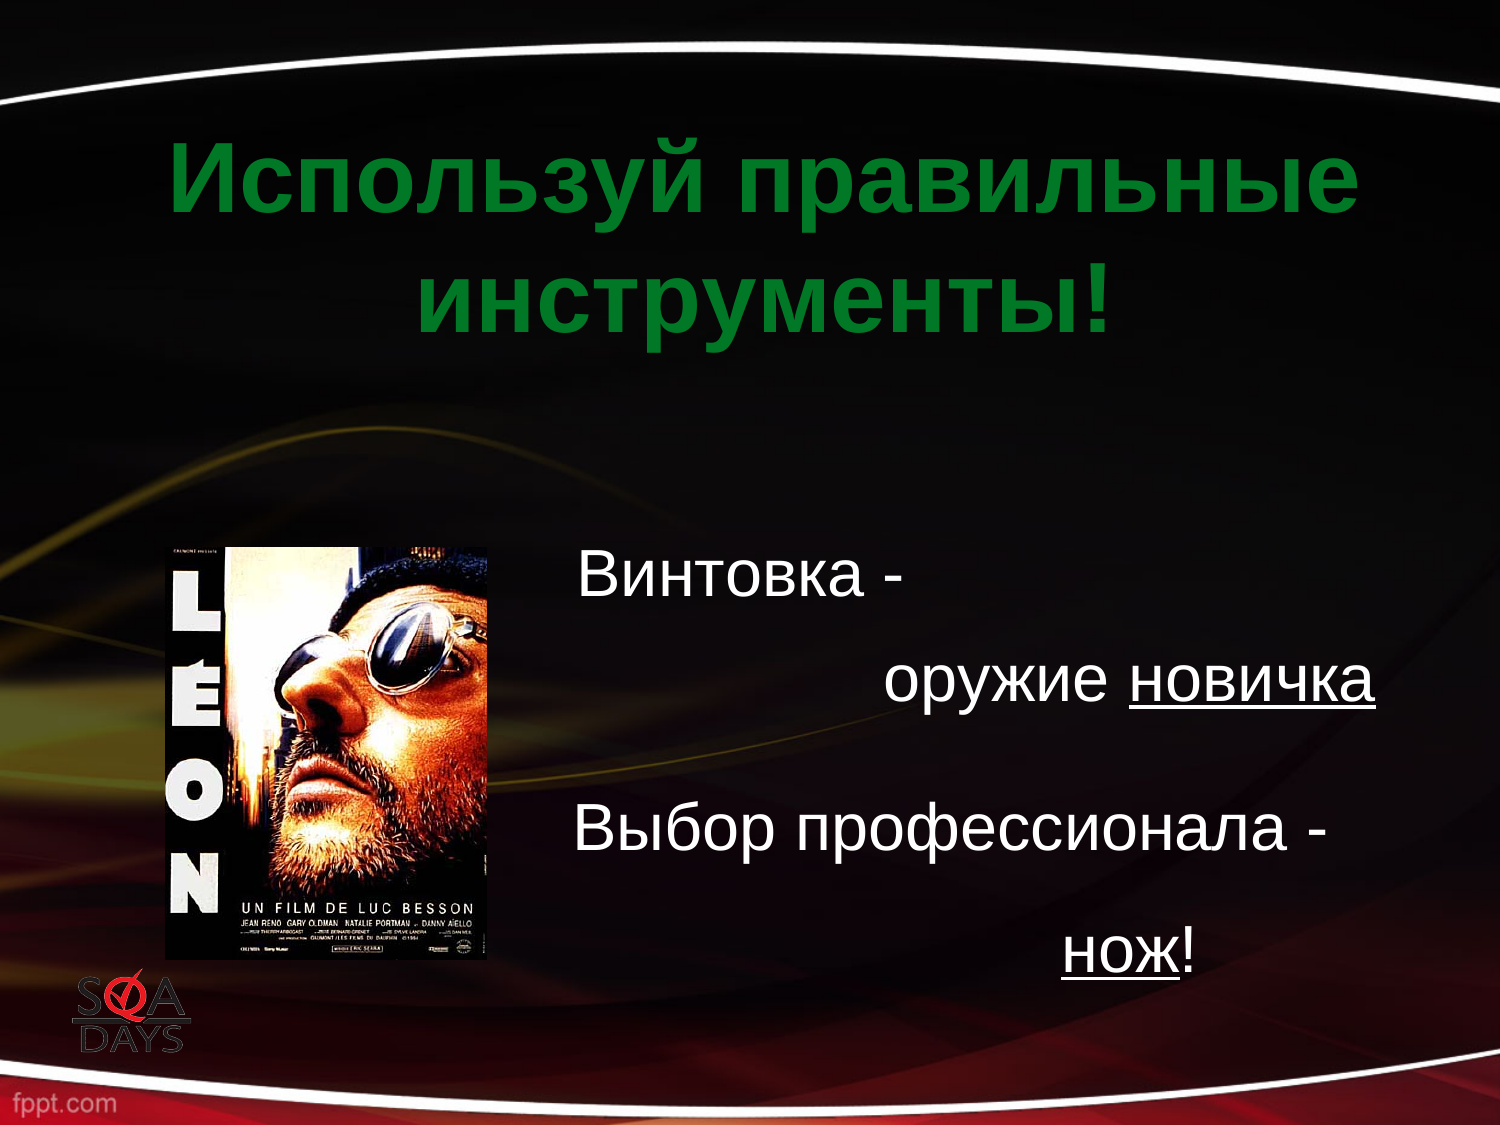

# Используй правильные инструменты!
Винтовка -
оружие новичка
Выбор профессионала -
нож!